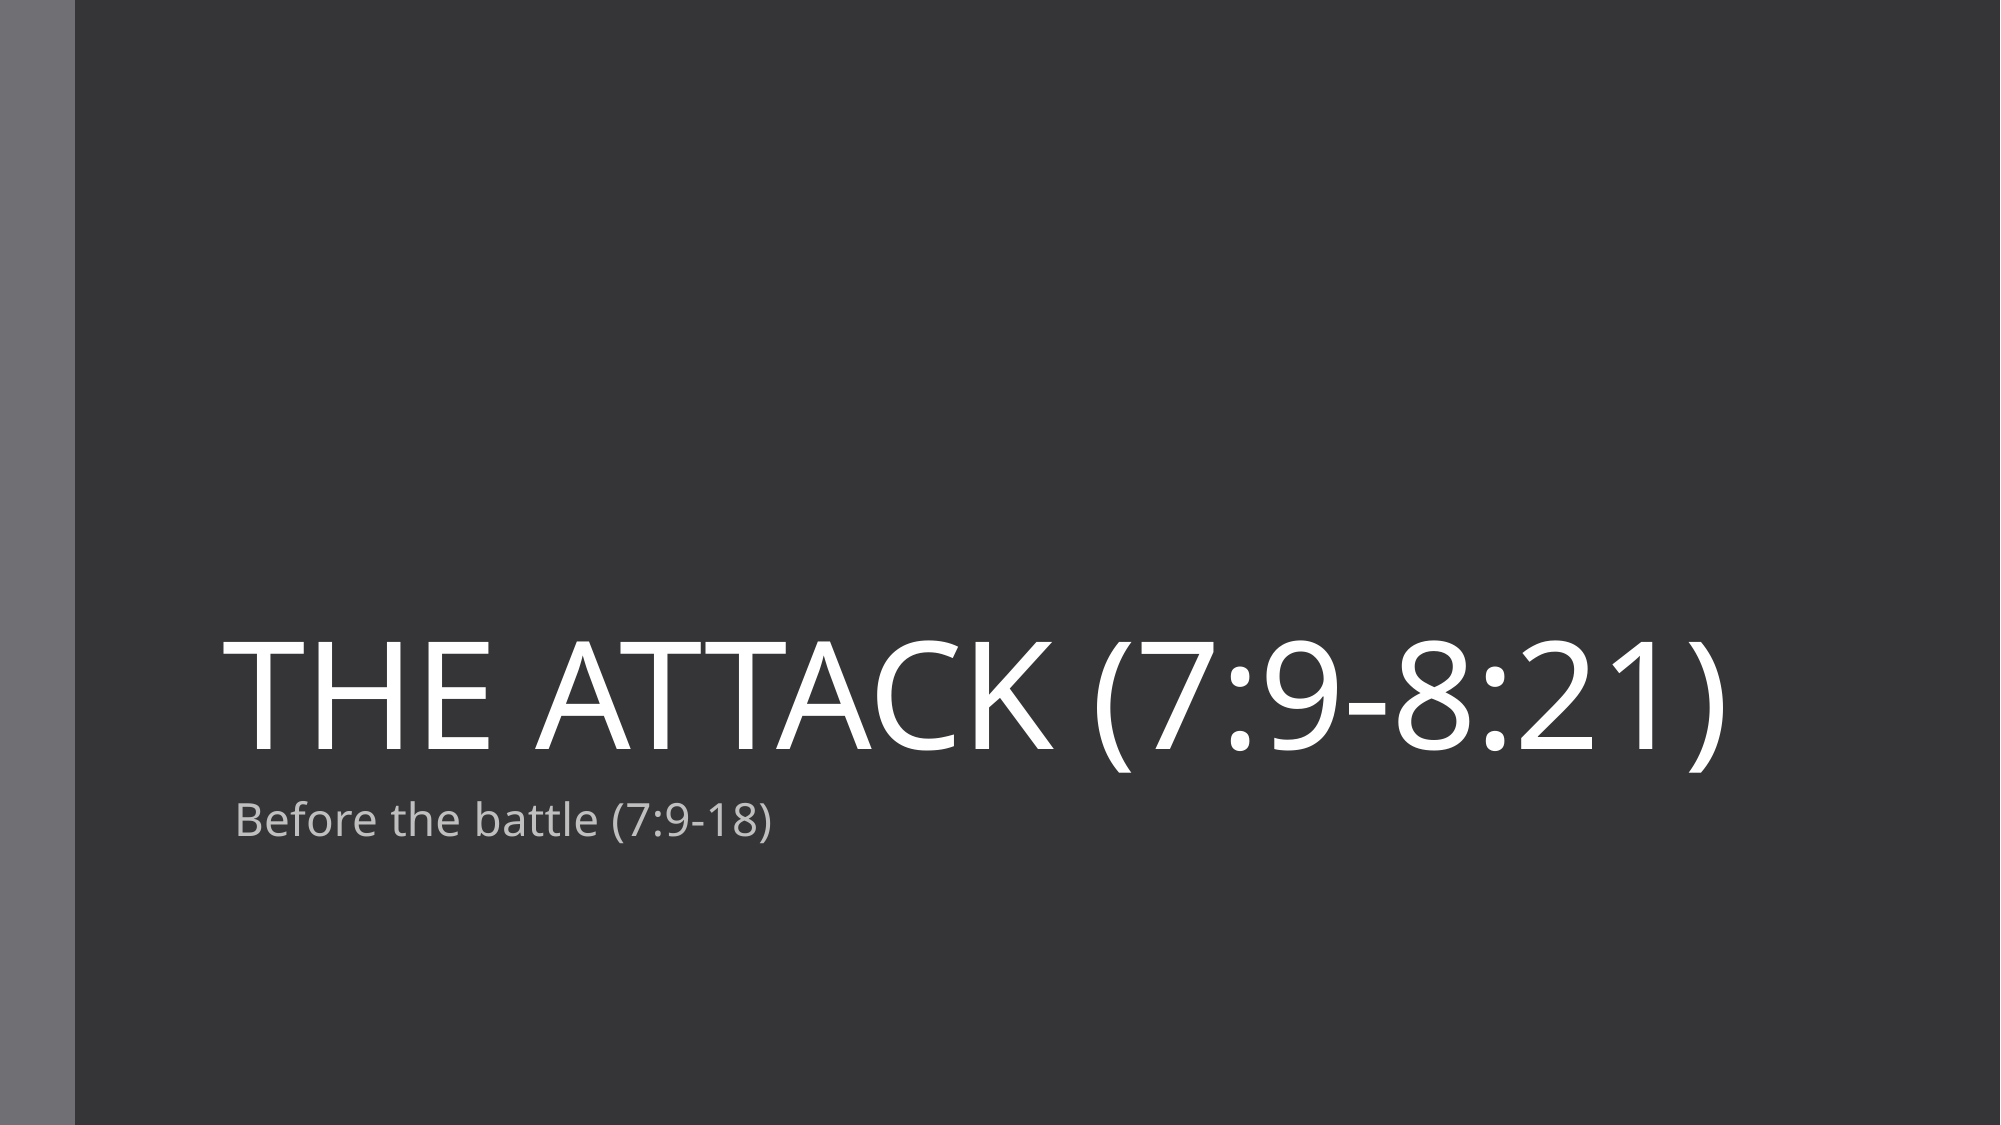

# THE ATTACK (7:9-8:21)
 Before the battle (7:9-18)